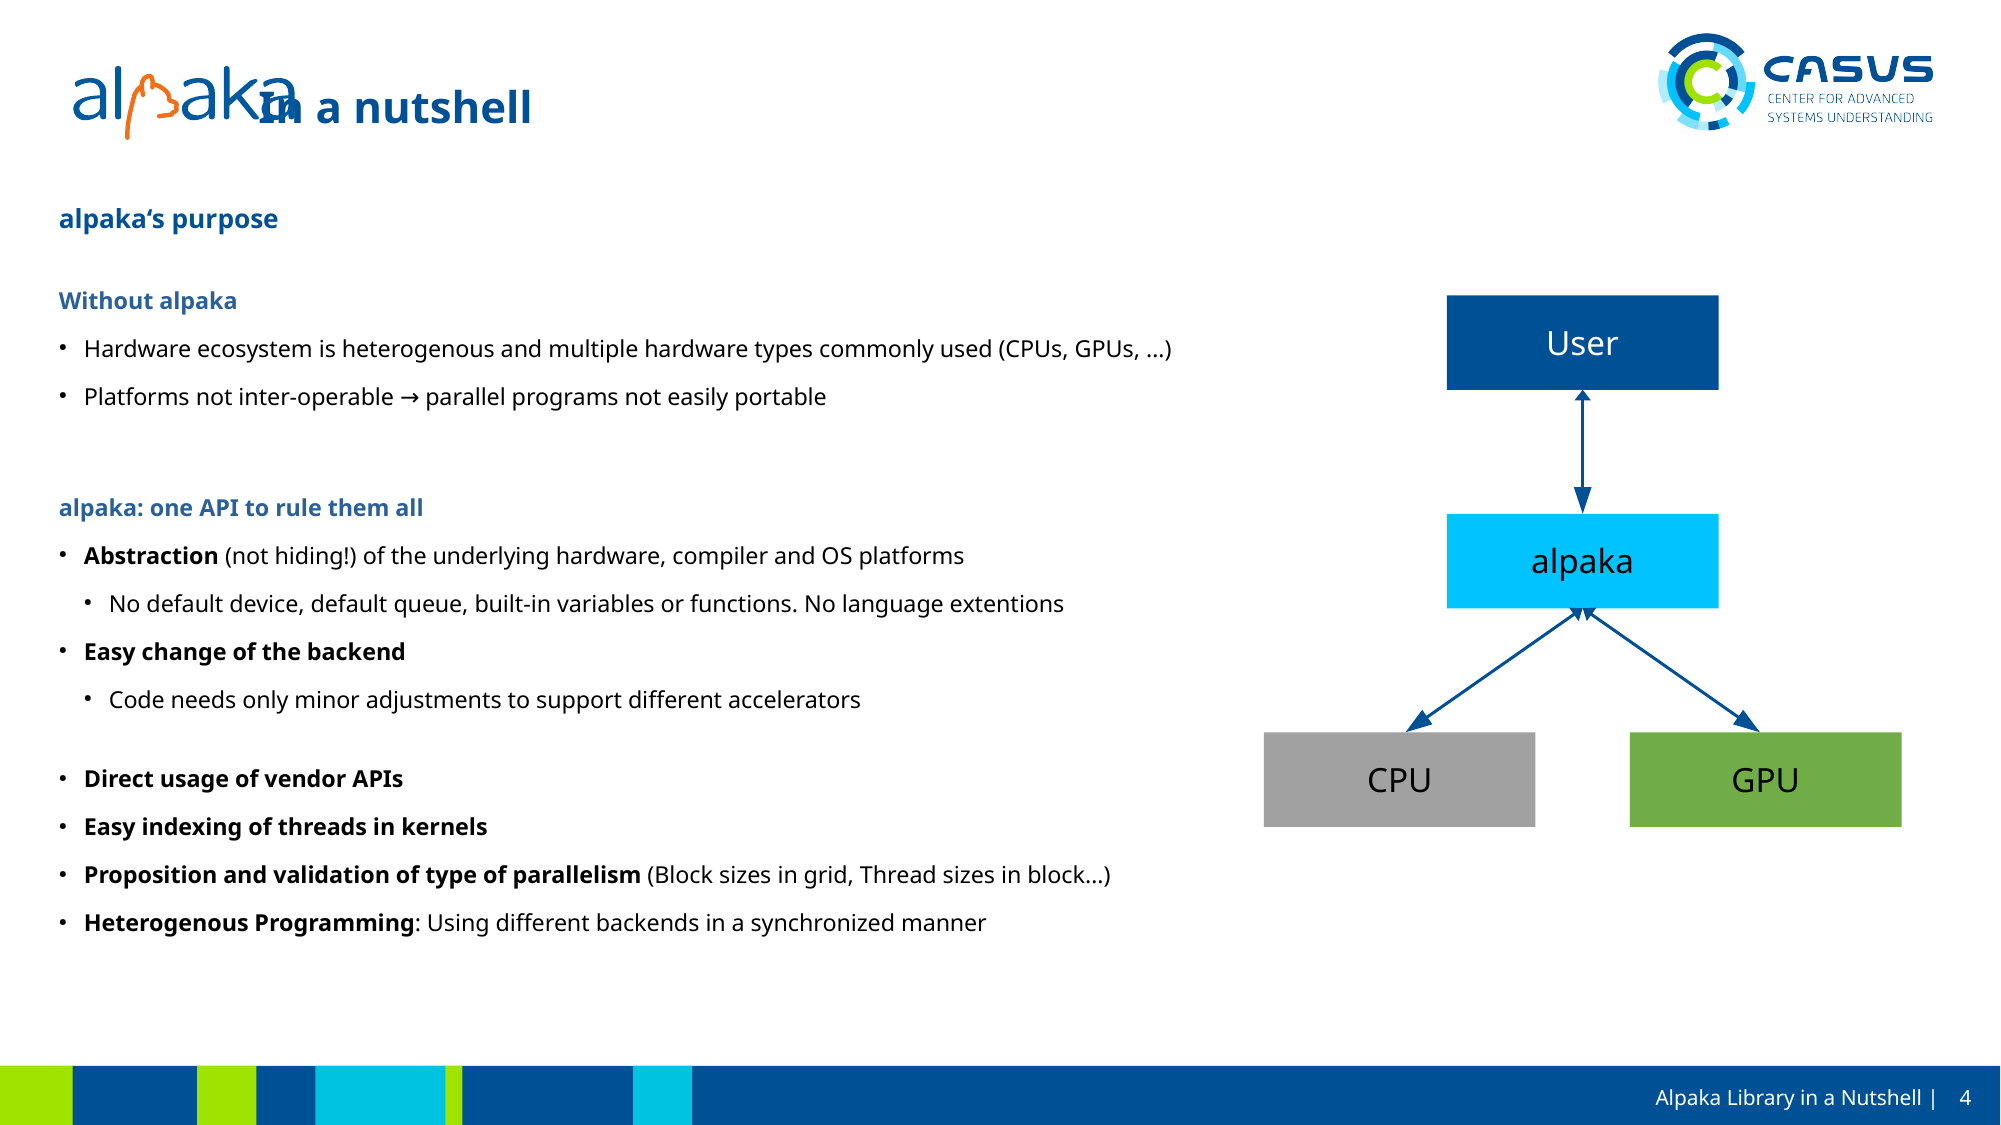

In a nutshell
# alpaka‘s purpose
Without alpaka
Hardware ecosystem is heterogenous and multiple hardware types commonly used (CPUs, GPUs, …)
Platforms not inter-operable → parallel programs not easily portable
alpaka: one API to rule them all
Abstraction (not hiding!) of the underlying hardware, compiler and OS platforms
No default device, default queue, built-in variables or functions. No language extentions
Easy change of the backend
Code needs only minor adjustments to support different accelerators
Direct usage of vendor APIs
Easy indexing of threads in kernels
Proposition and validation of type of parallelism (Block sizes in grid, Thread sizes in block…)
Heterogenous Programming: Using different backends in a synchronized manner
User
alpaka
CPU
GPU
Alpaka Library in a Nutshell
4